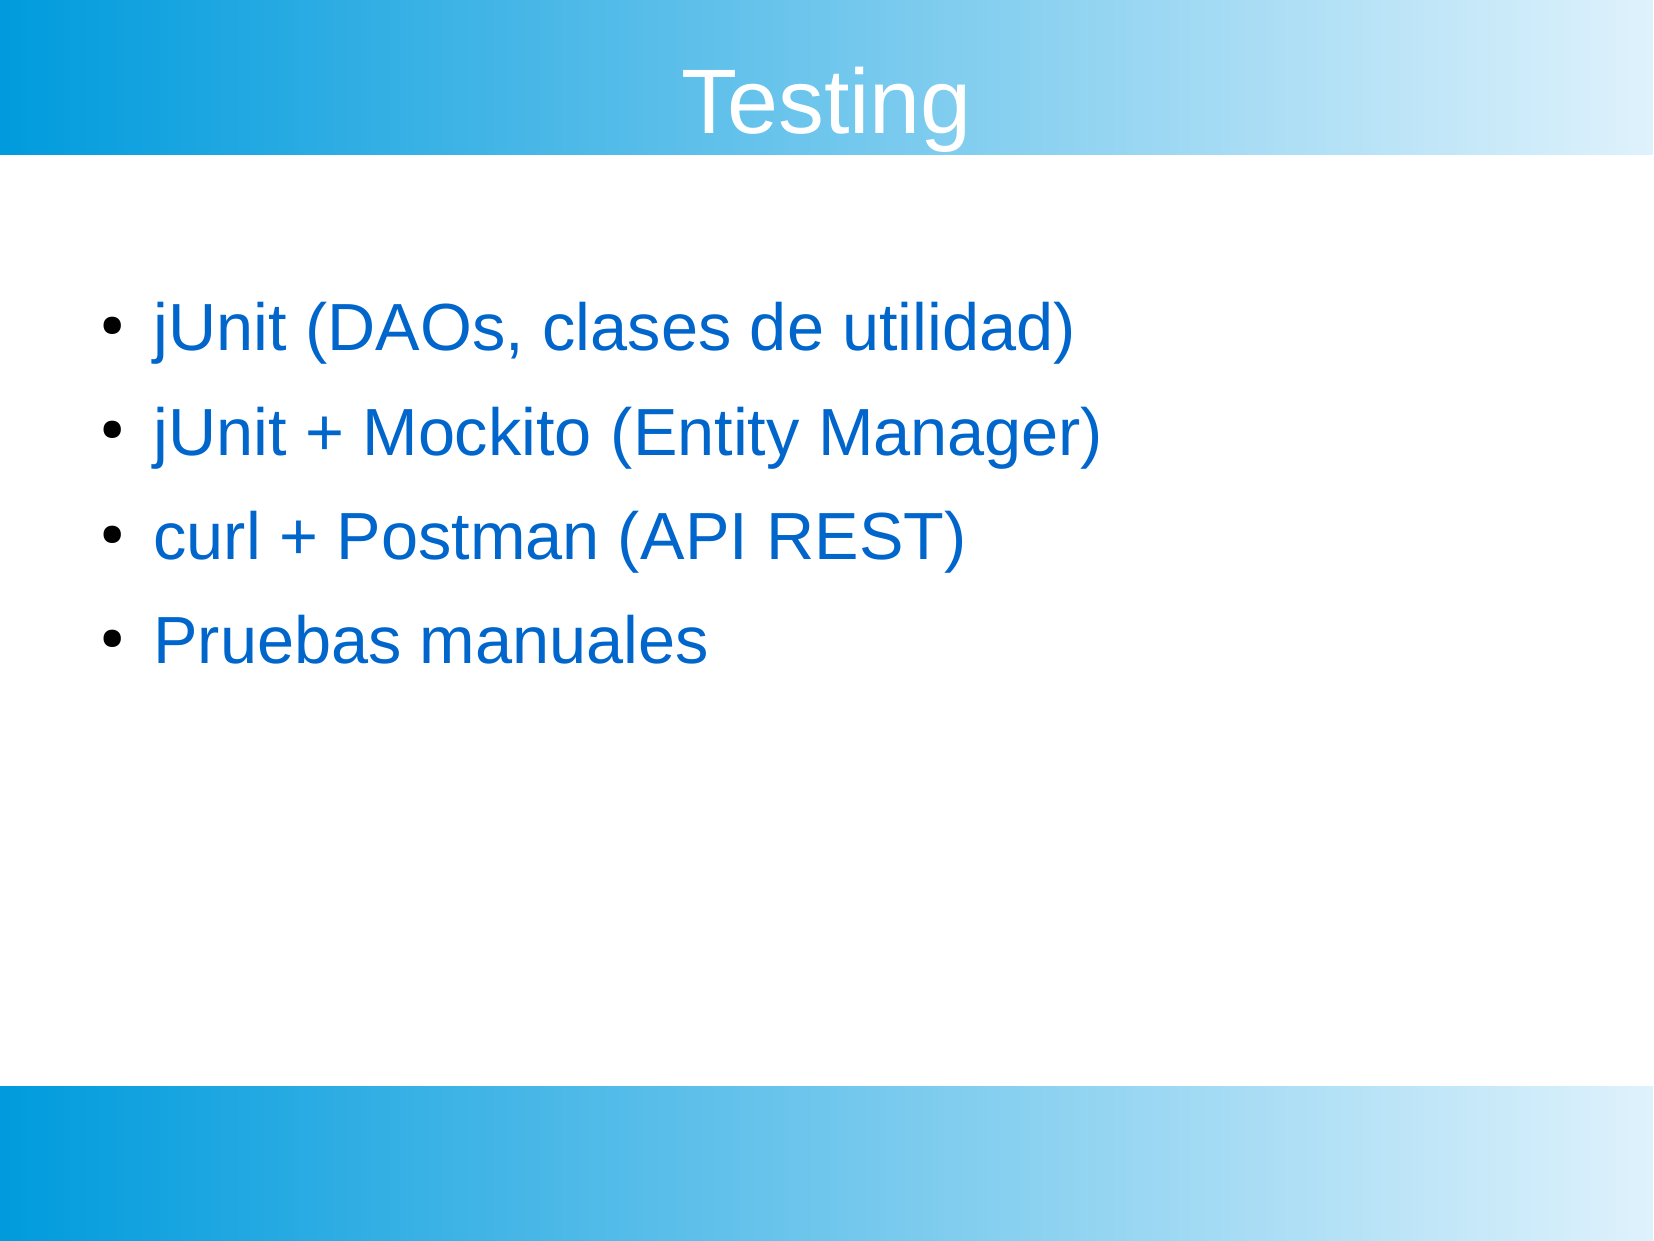

# Testing
jUnit (DAOs, clases de utilidad)
jUnit + Mockito (Entity Manager)
curl + Postman (API REST)
Pruebas manuales